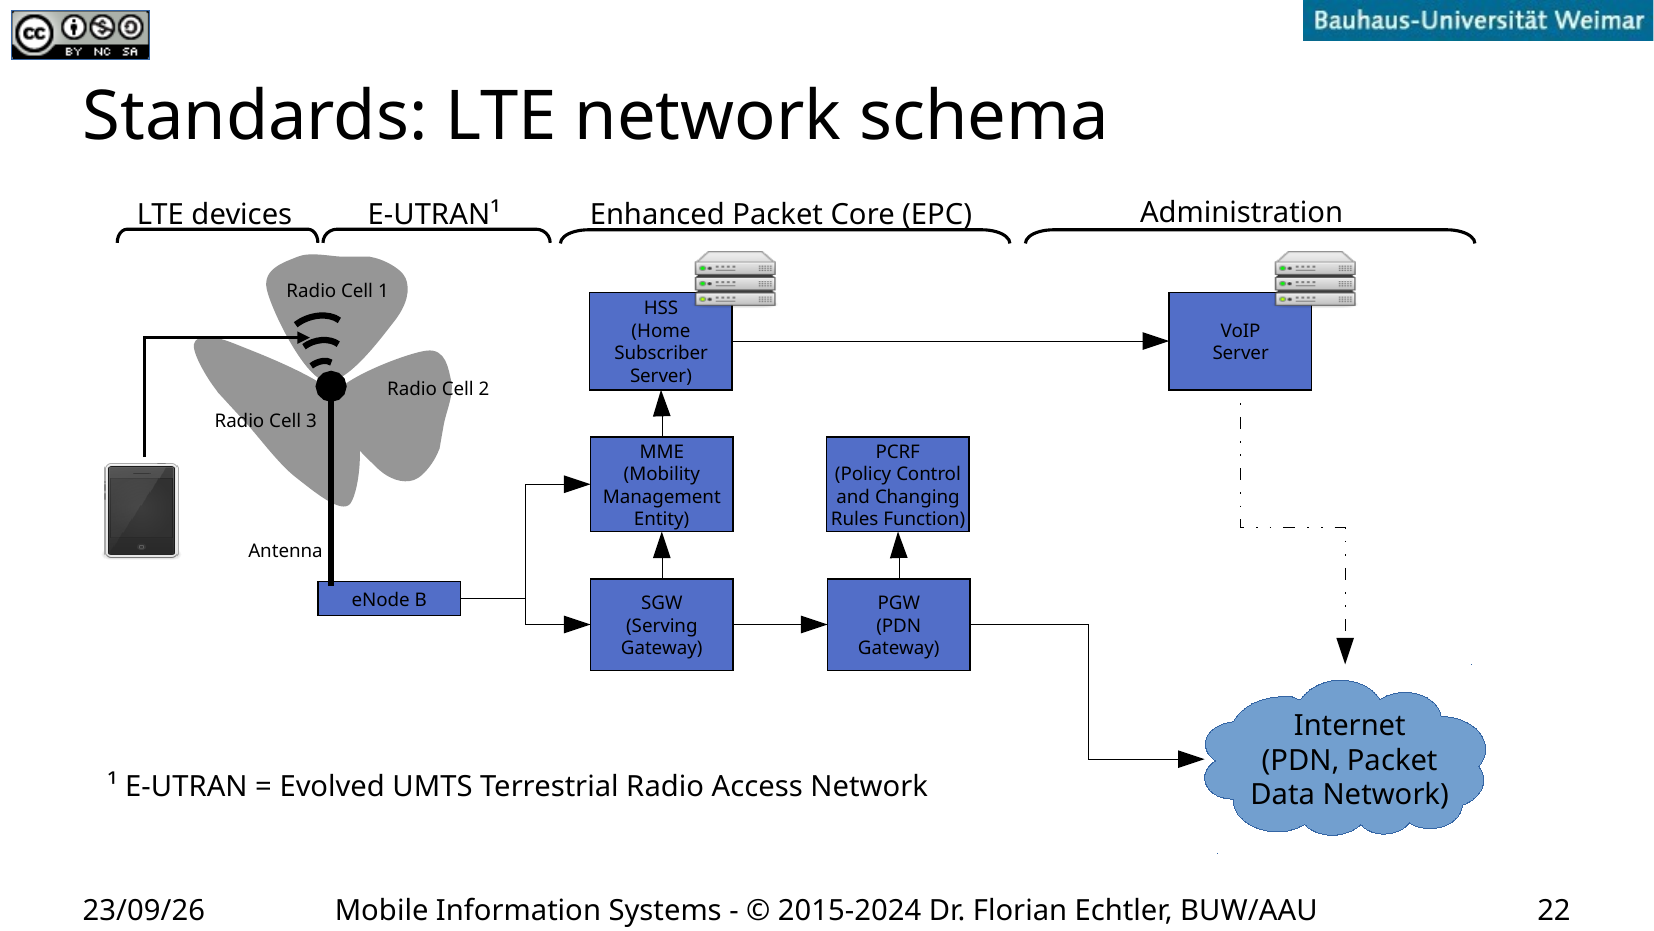

# Standards: LTE network schema
Administration
LTE devices
E-UTRAN¹
Enhanced Packet Core (EPC)
Radio Cell 1
HSS
(Home
Subscriber
Server)
VoIP
Server
Radio Cell 2
Radio Cell 3
MME
(Mobility
Management
Entity)
PCRF
(Policy Control
and Changing
Rules Function)
Antenna
SGW
(Serving
Gateway)
PGW
(PDN
Gateway)
eNode B
Internet
(PDN, Packet
Data Network)
¹ E-UTRAN = Evolved UMTS Terrestrial Radio Access Network
Mobile Information Systems - © 2015-2024 Dr. Florian Echtler, BUW/AAU
22